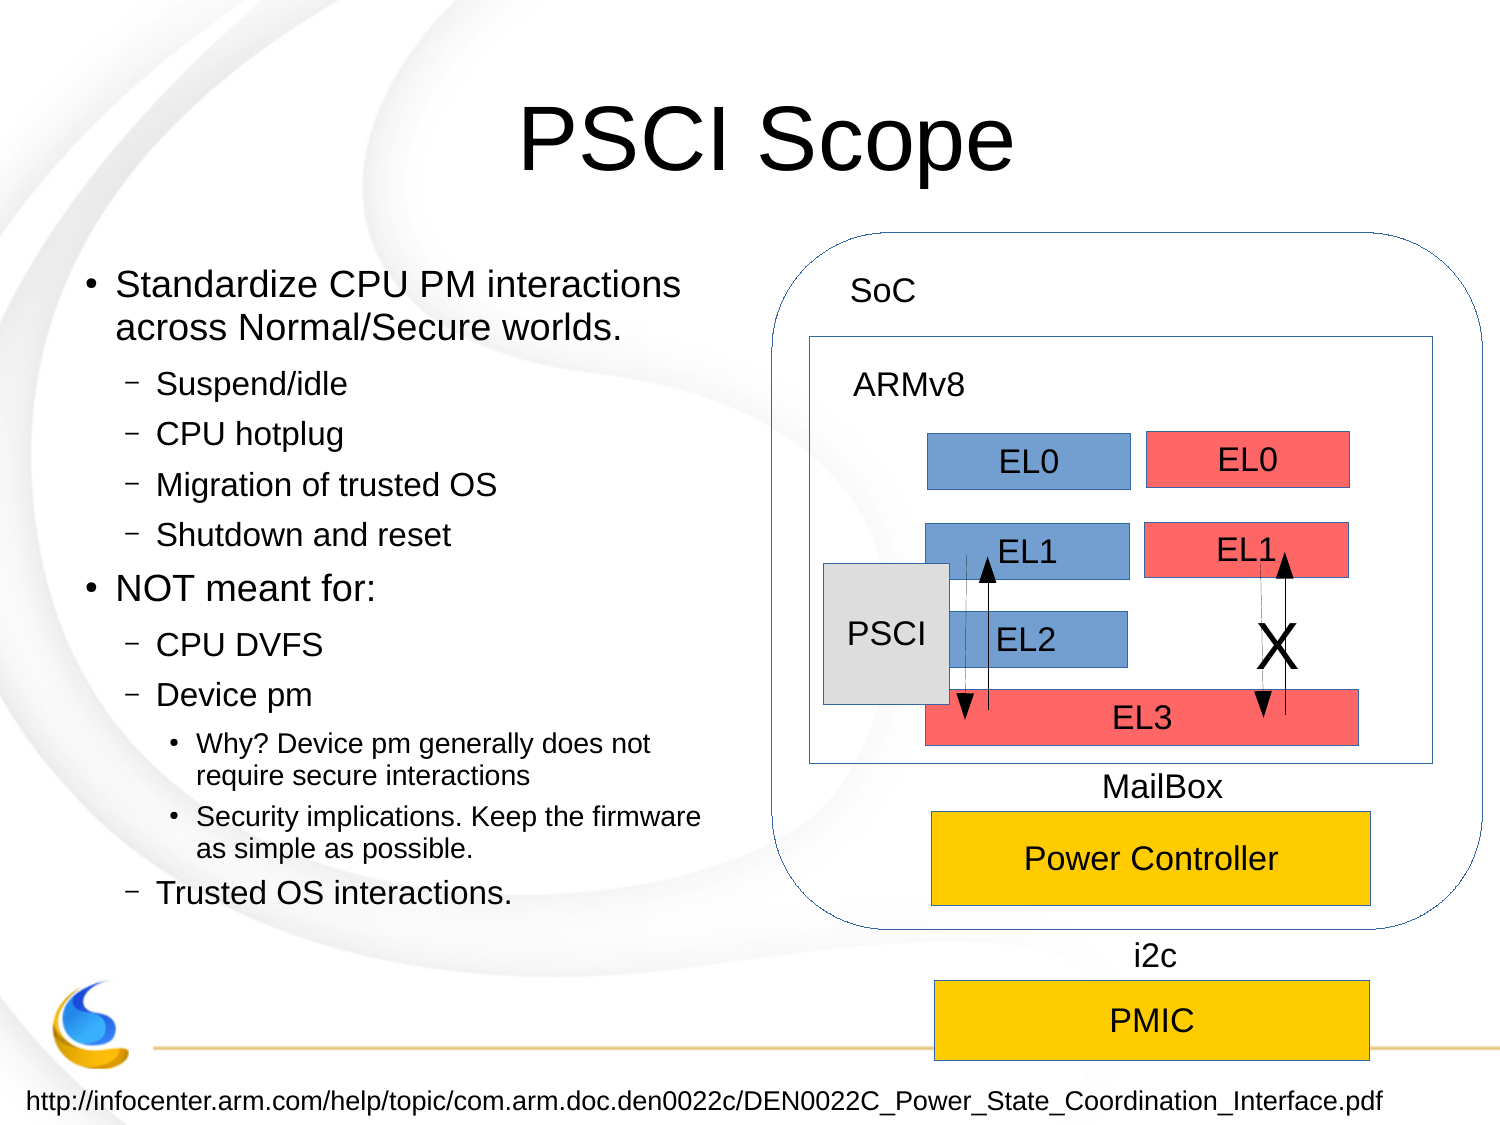

# PSCI Scope
Standardize CPU PM interactions across Normal/Secure worlds.
Suspend/idle
CPU hotplug
Migration of trusted OS
Shutdown and reset
NOT meant for:
CPU DVFS
Device pm
Why? Device pm generally does not require secure interactions
Security implications. Keep the firmware as simple as possible.
Trusted OS interactions.
SoC
ARMv8
EL0
EL0
EL1
EL1
PSCI
X
EL2
EL3
MailBox
Power Controller
i2c
PMIC
http://infocenter.arm.com/help/topic/com.arm.doc.den0022c/DEN0022C_Power_State_Coordination_Interface.pdf